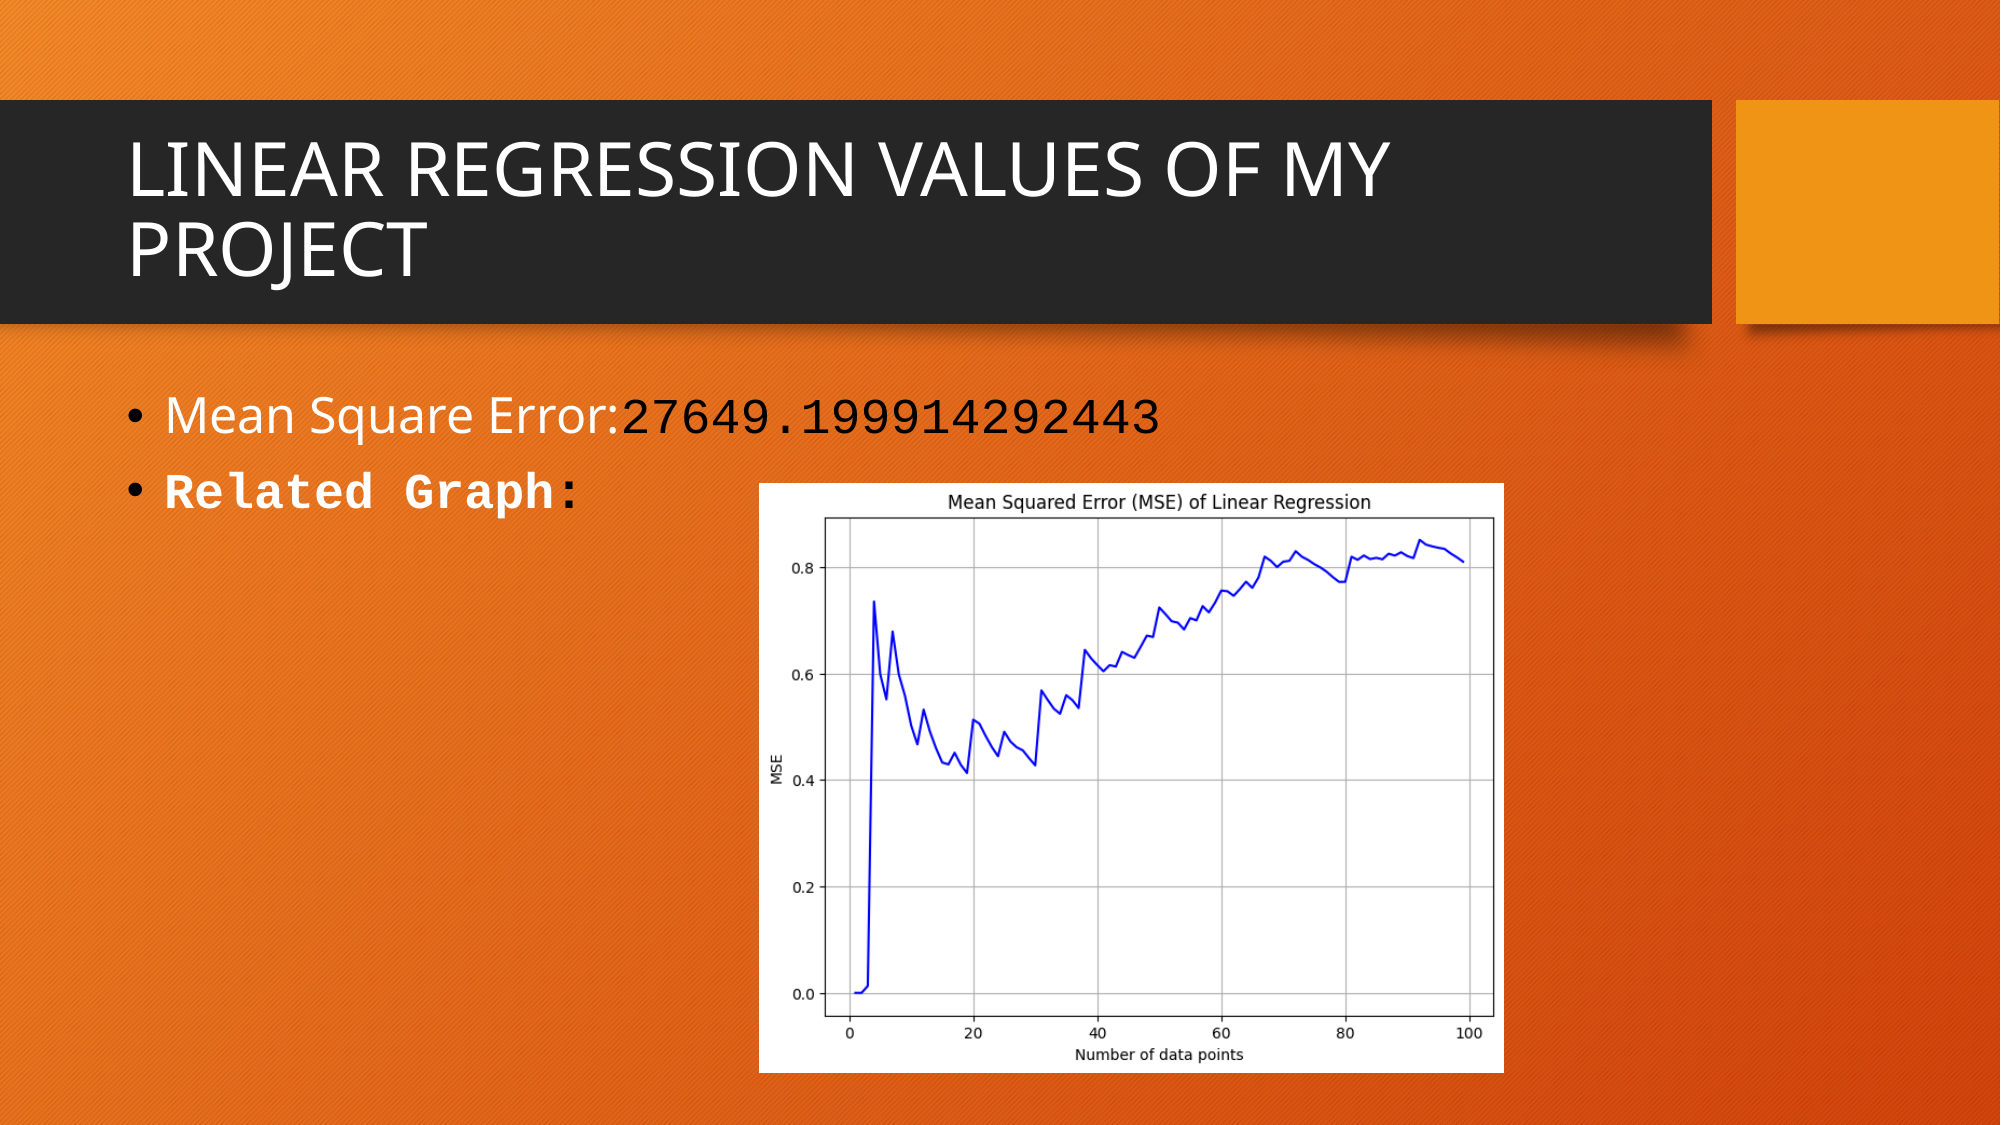

# LINEAR REGRESSION VALUES OF MY PROJECT
Mean Square Error:27649.199914292443
Related Graph: